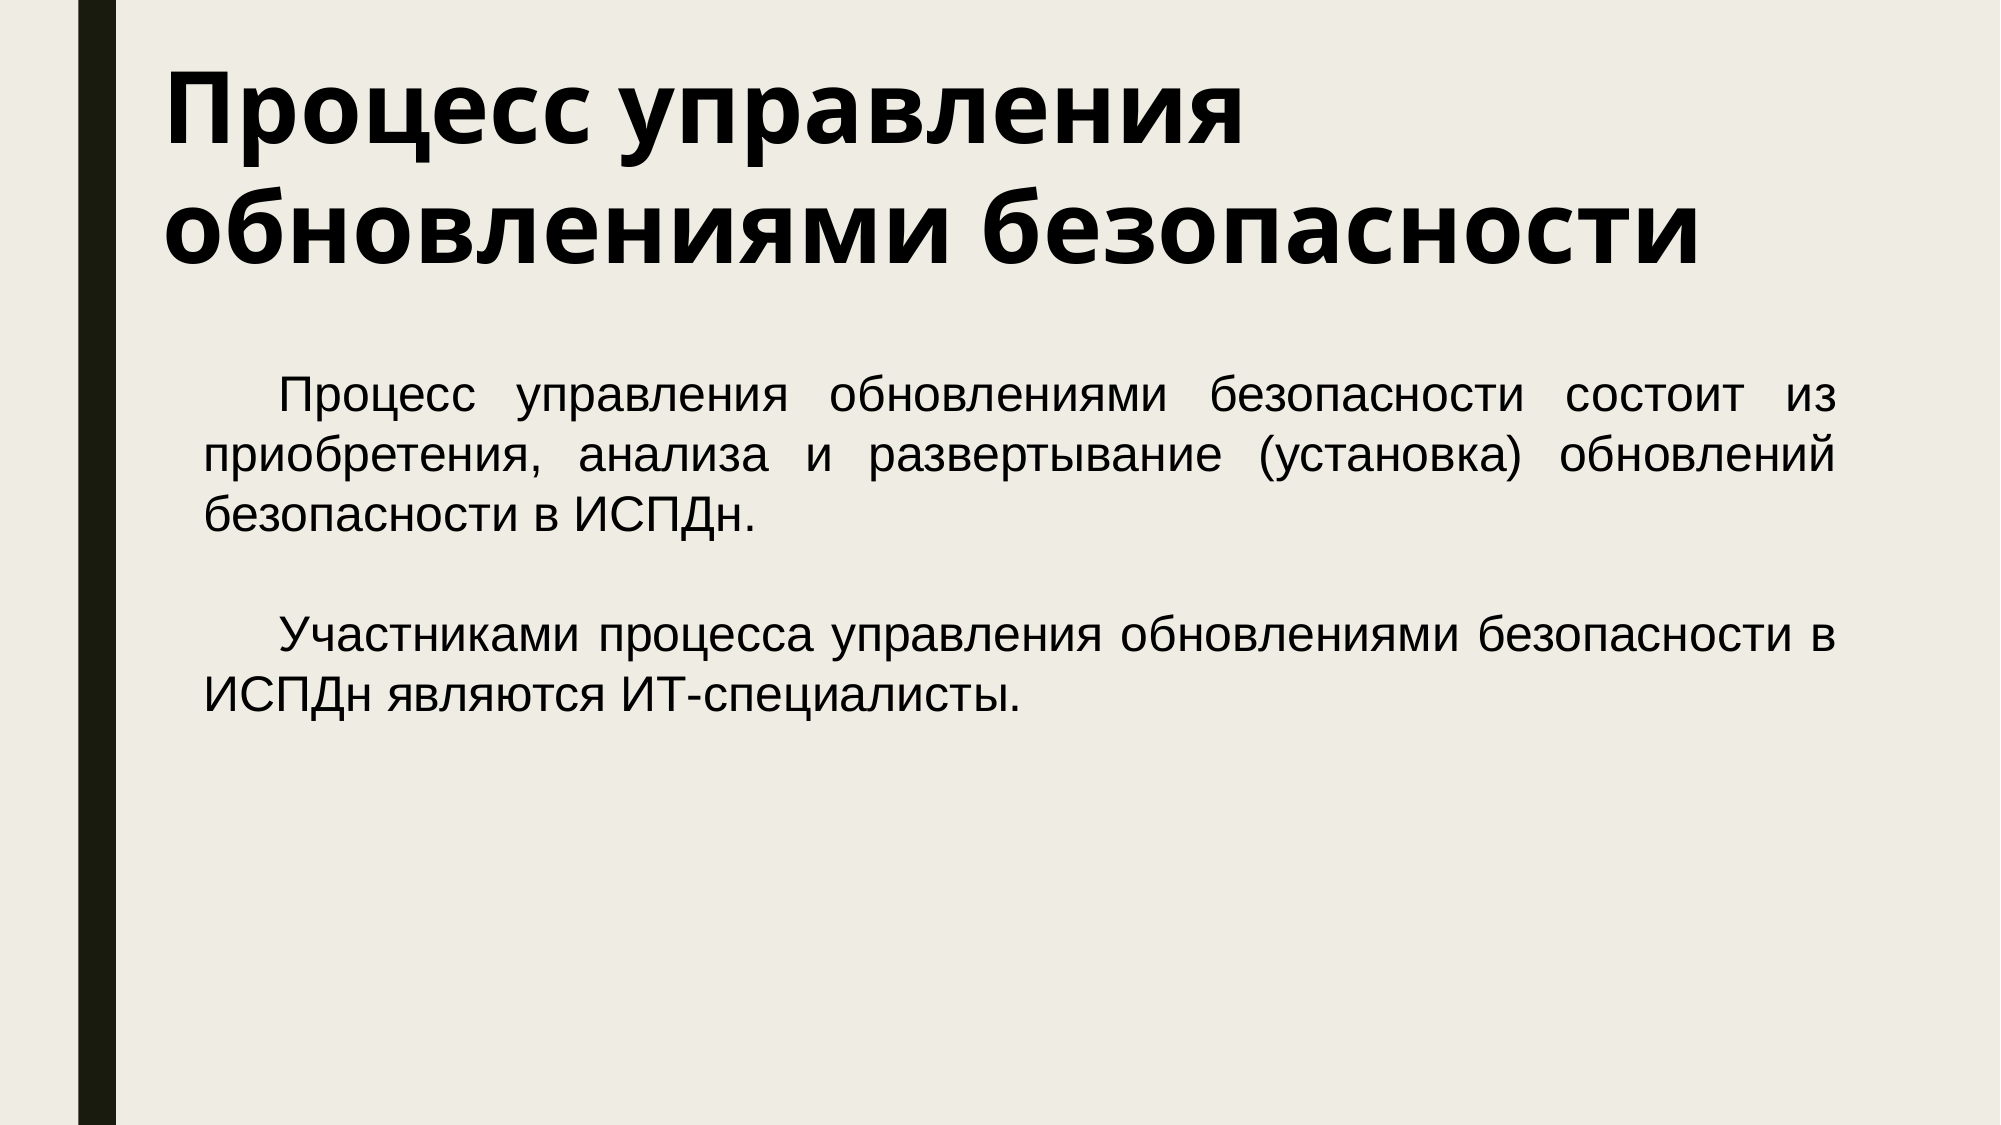

Процесс управления обновлениями безопасности
Процесс управления обновлениями безопасности состоит из приобретения, анализа и развертывание (установка) обновлений безопасности в ИСПДн.
Участниками процесса управления обновлениями безопасности в ИСПДн являются ИТ-специалисты.